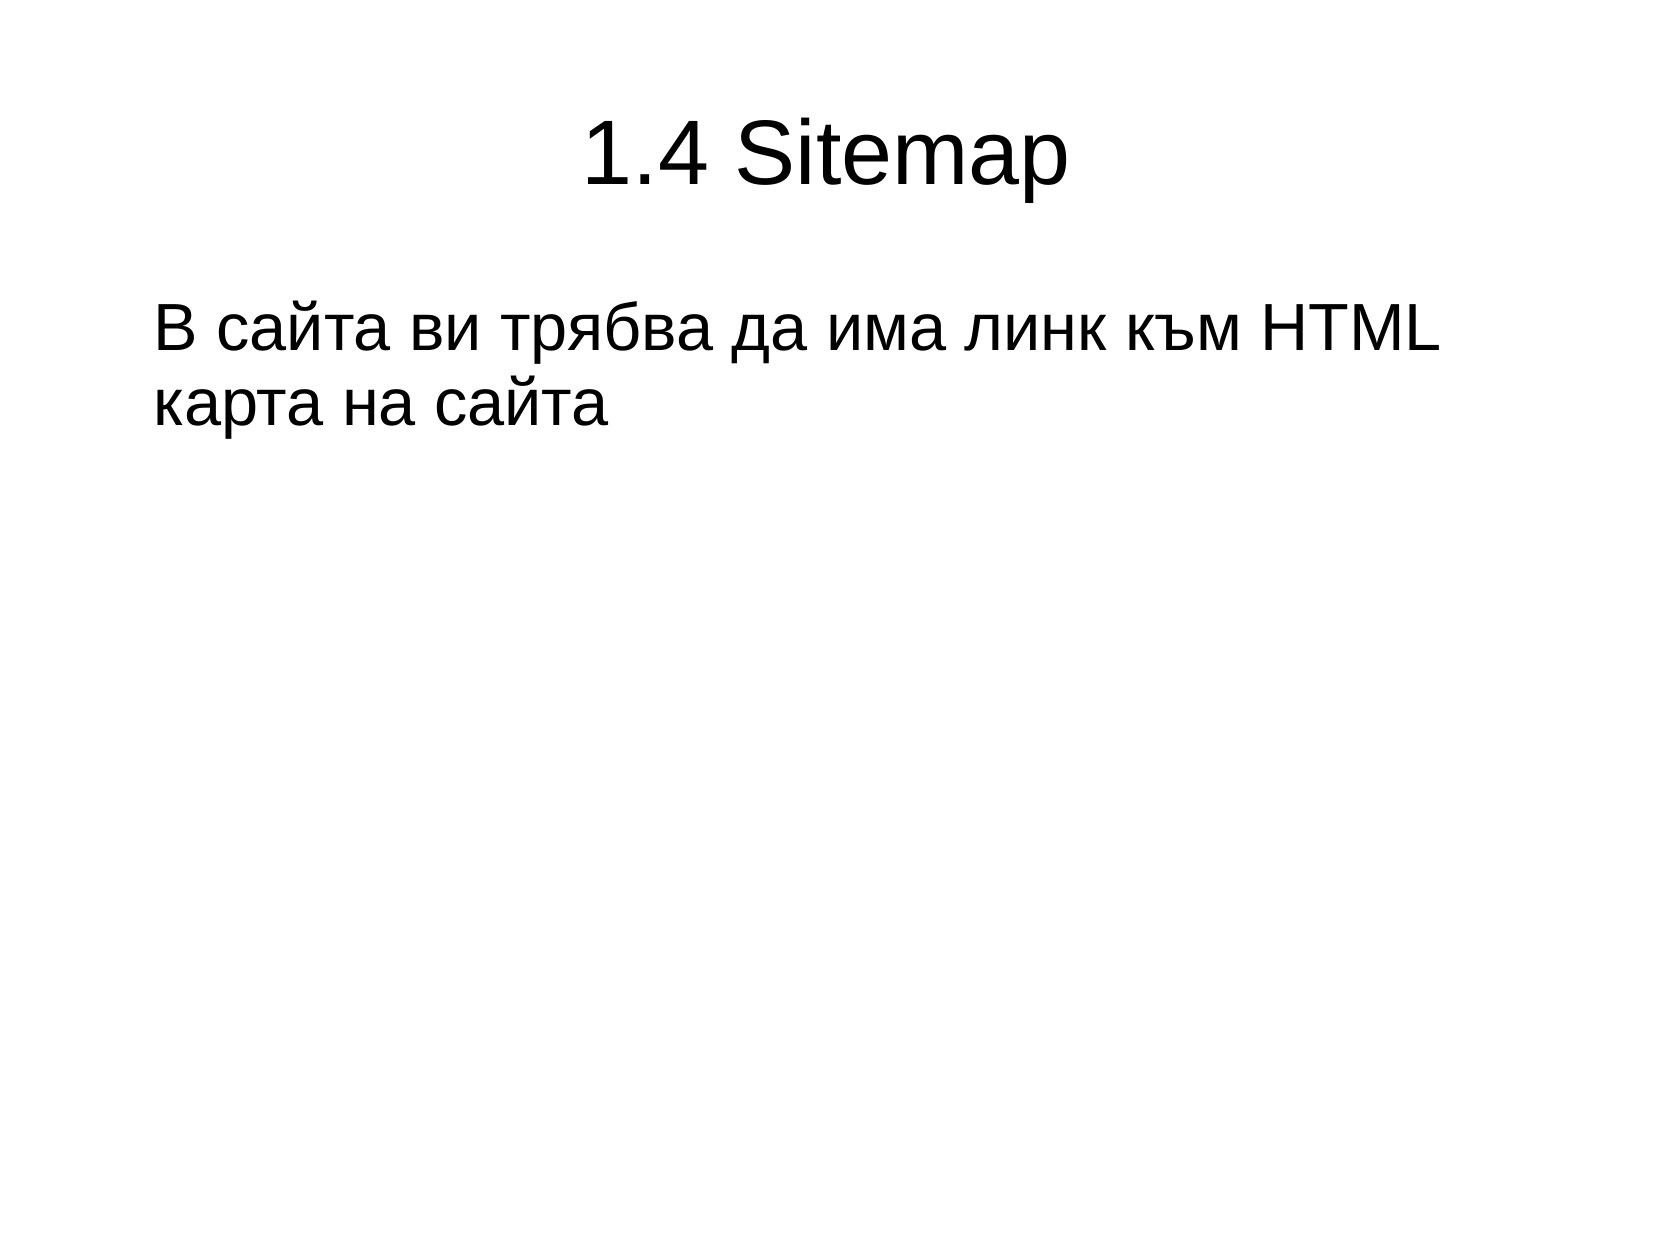

# 1.4 Sitemap
В сайта ви трябва да има линк към HTML карта на сайта